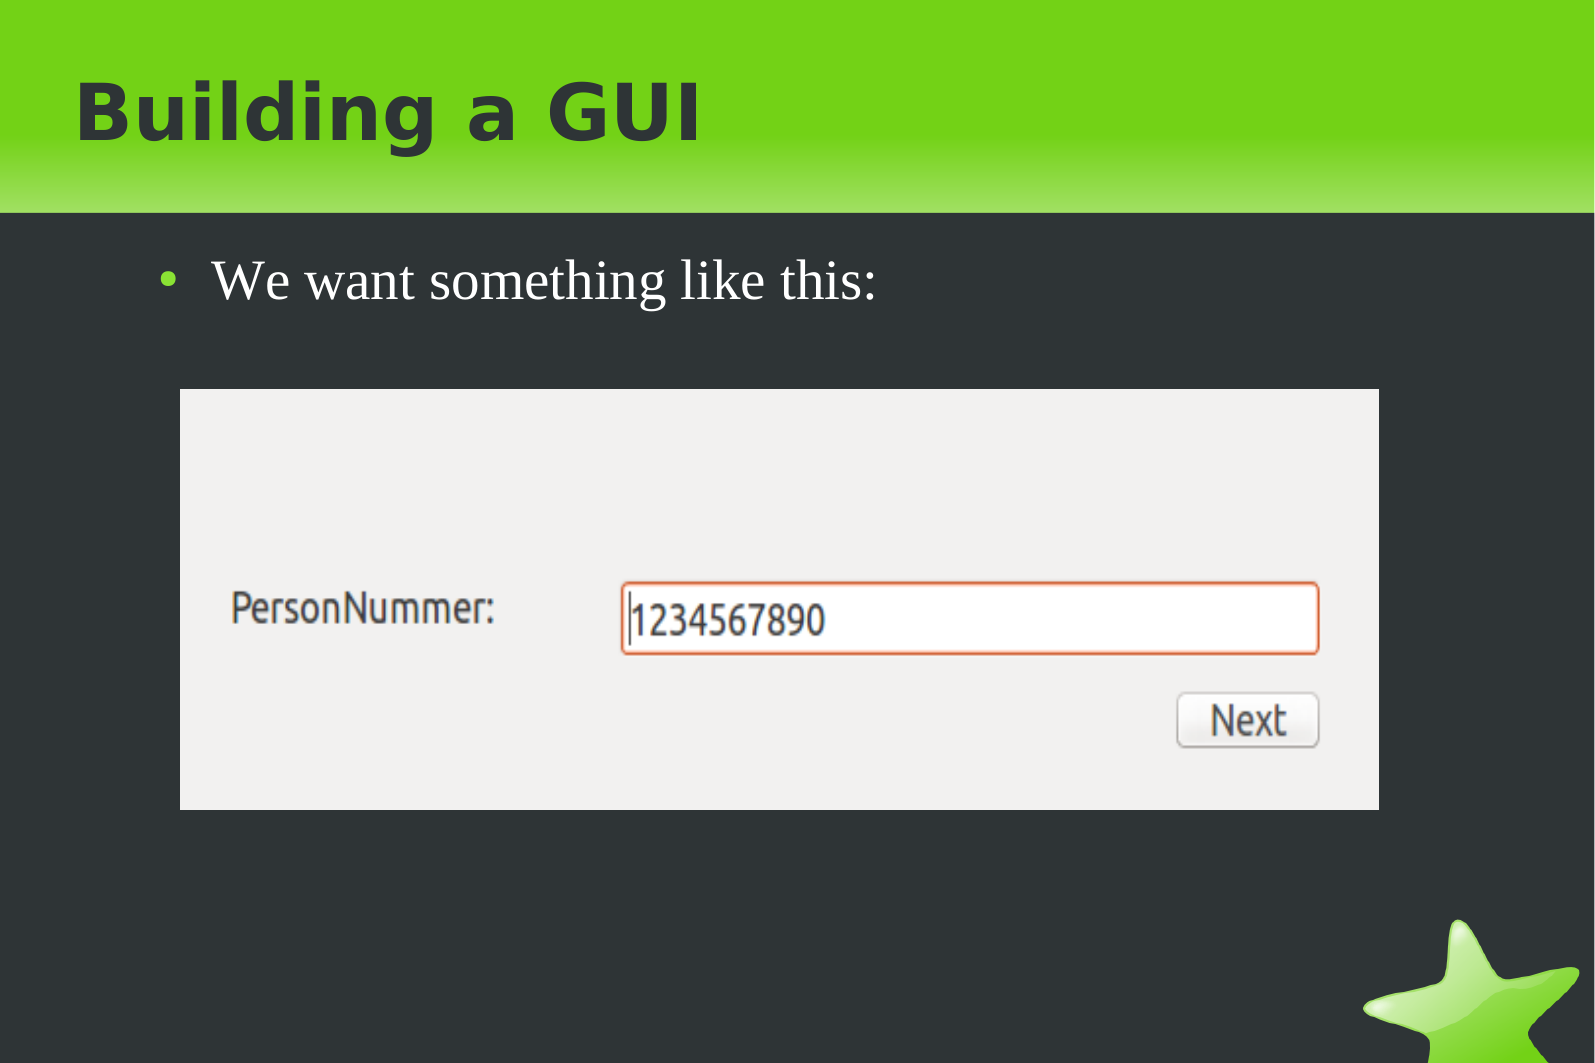

# Building a GUI
We want something like this: